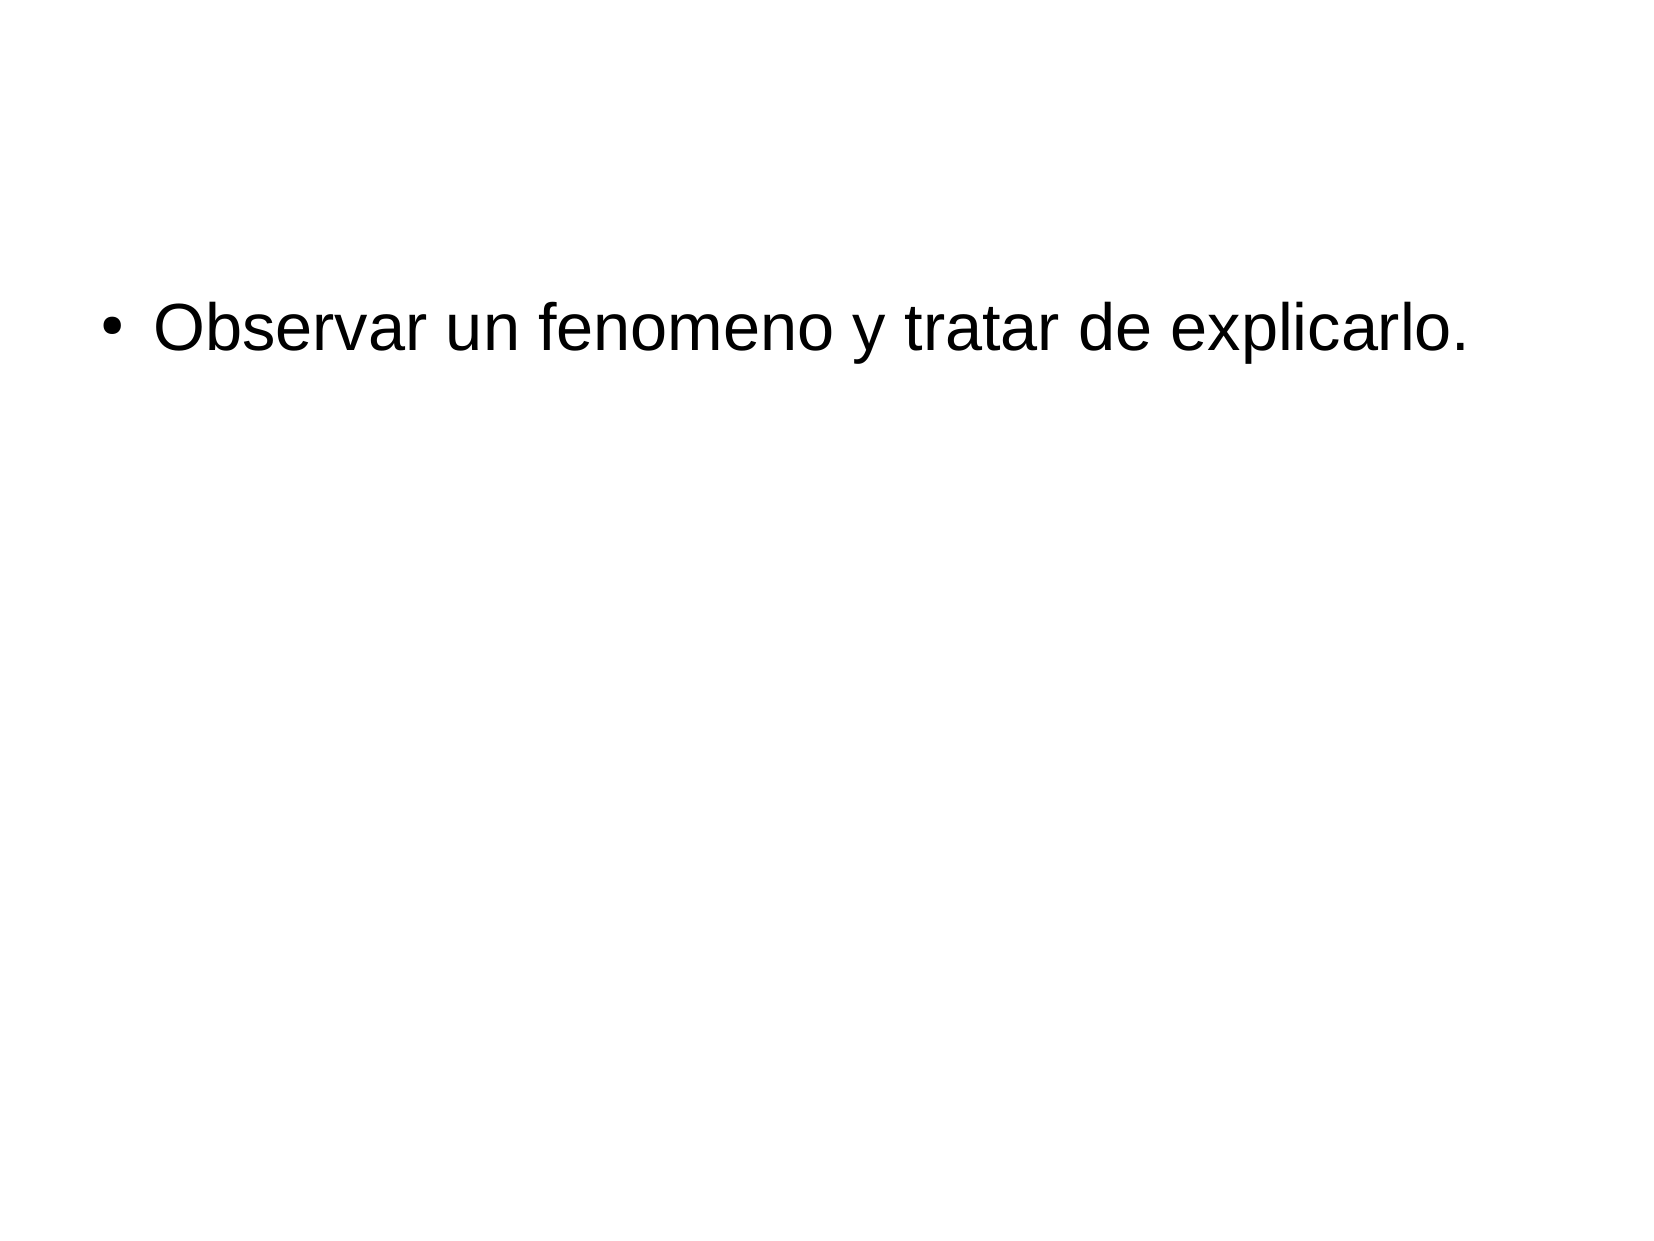

#
Observar un fenomeno y tratar de explicarlo.